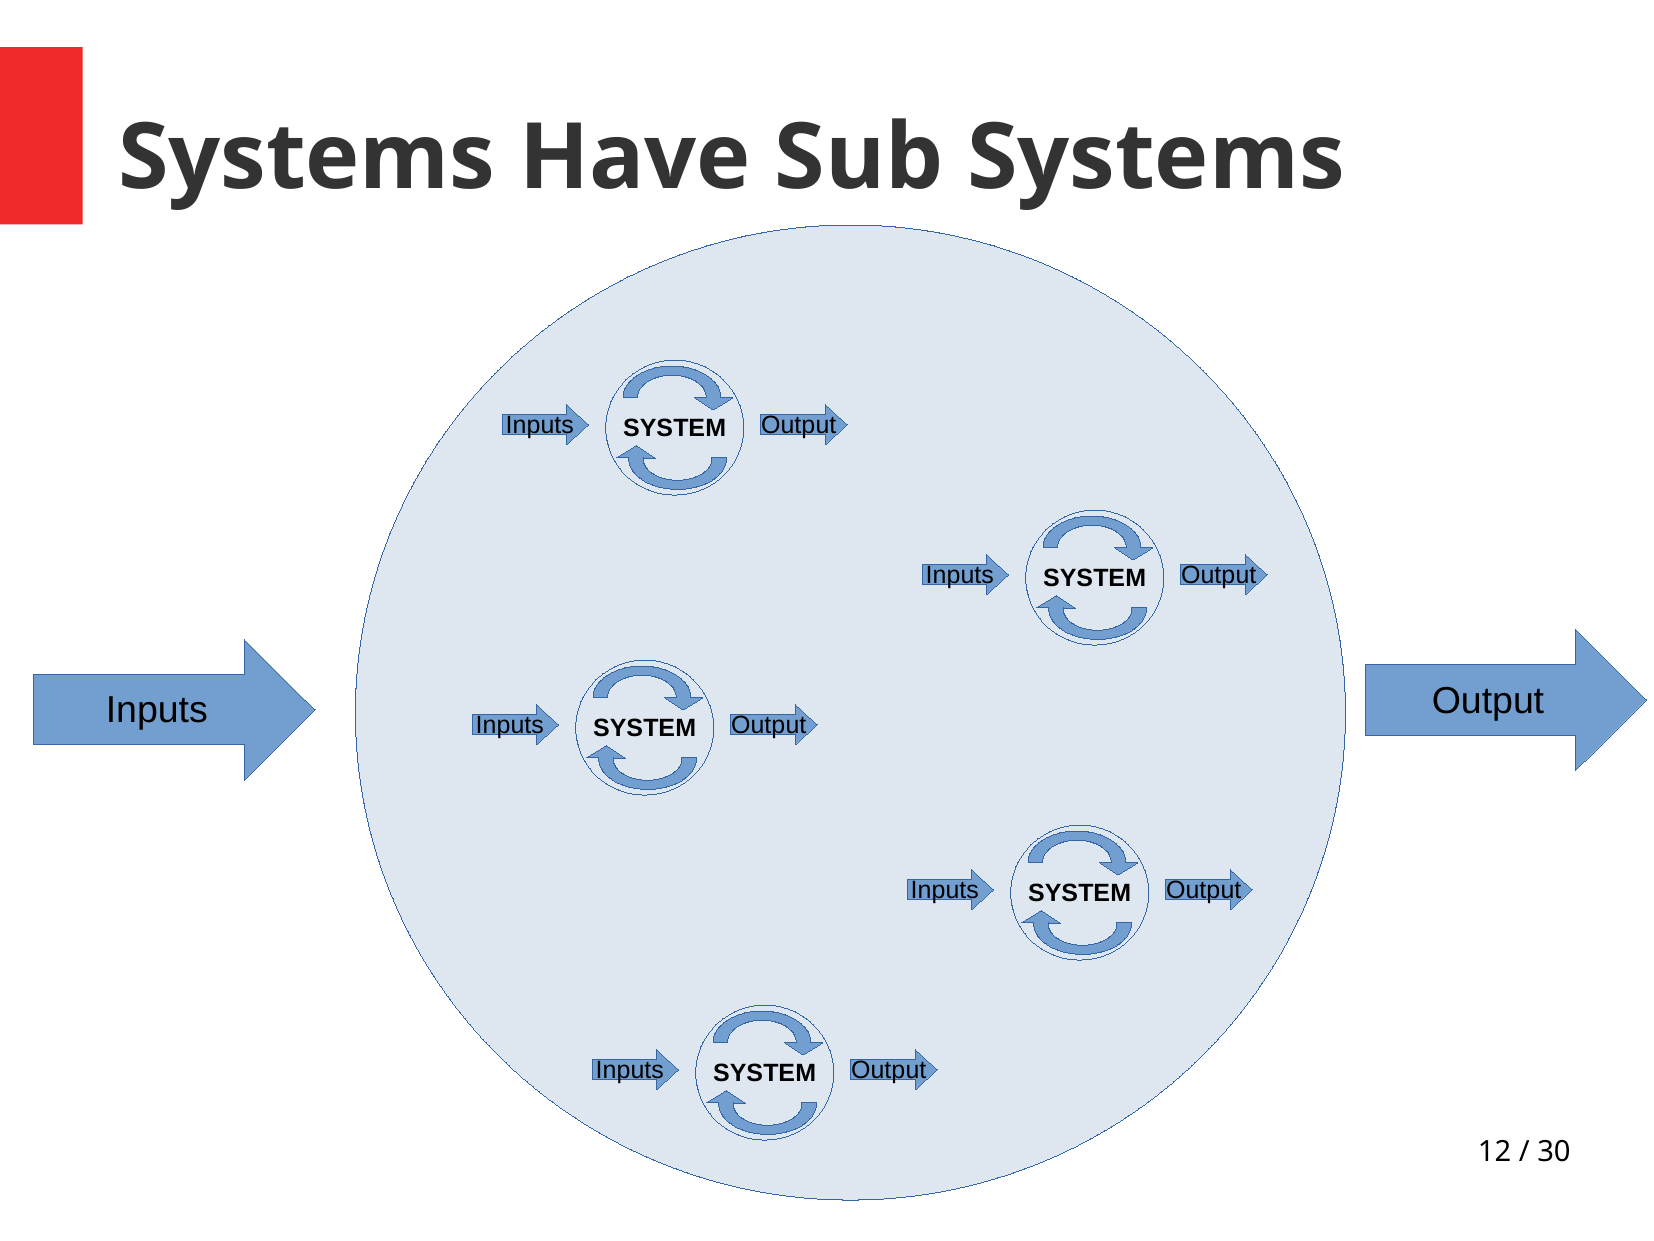

# Systems Have Sub Systems
SYSTEM
Inputs
Output
SYSTEM
Inputs
Output
Output
Inputs
SYSTEM
Inputs
Output
SYSTEM
Inputs
Output
SYSTEM
Inputs
Output
12